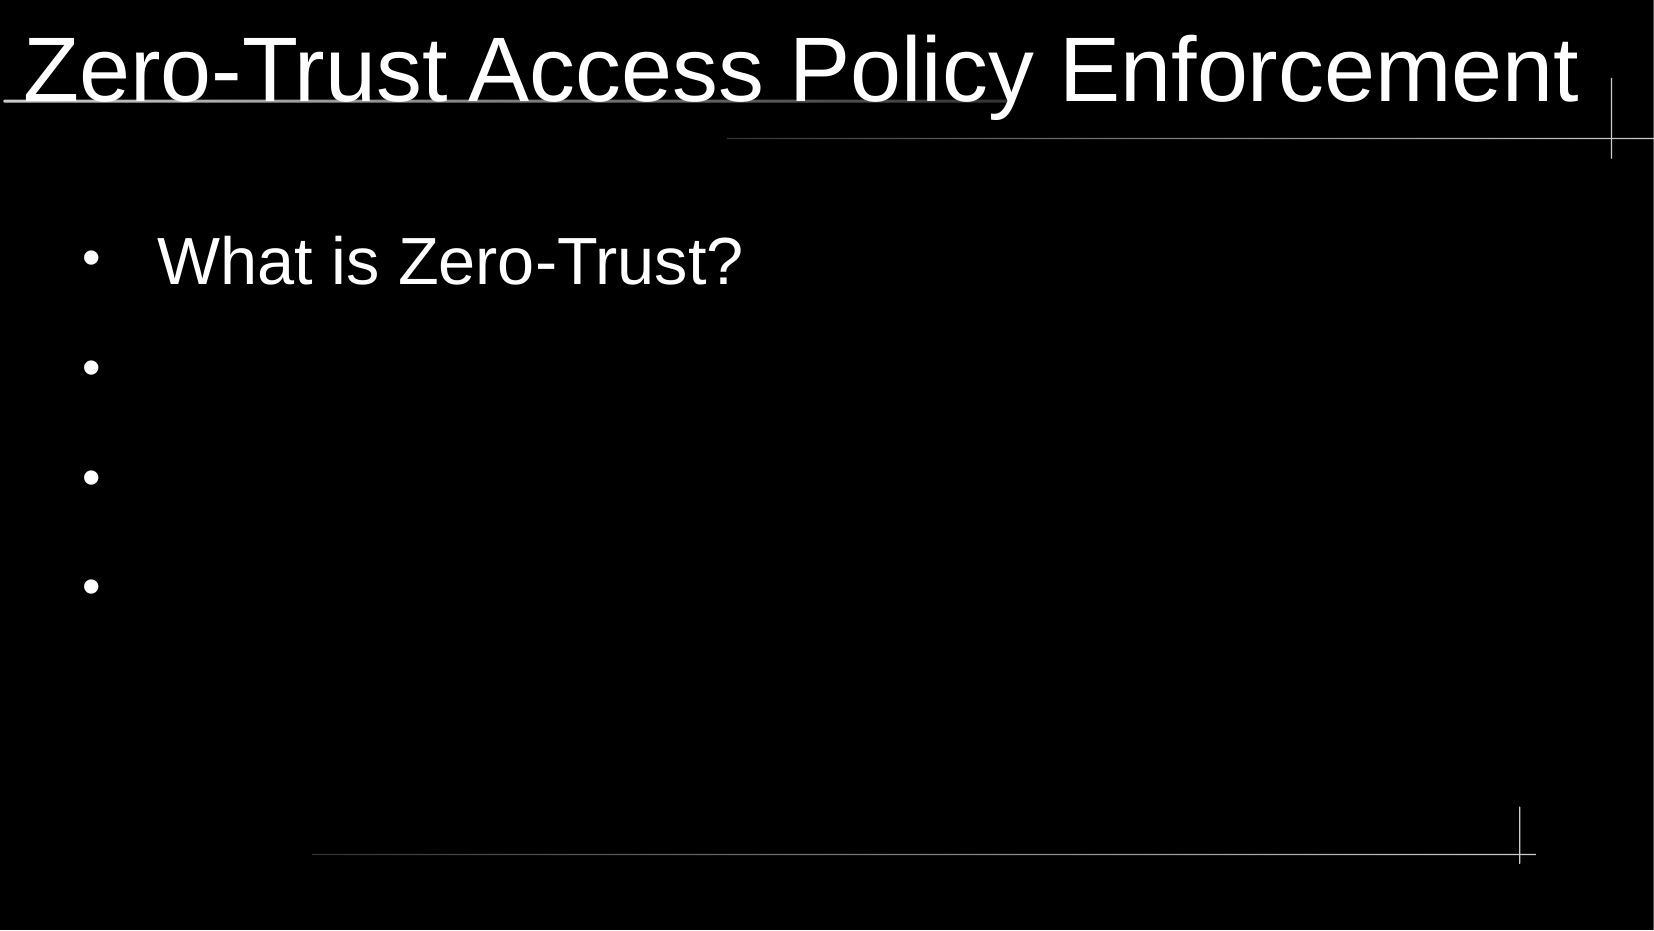

# Zero-Trust Access Policy Enforcement
What is Zero-Trust?